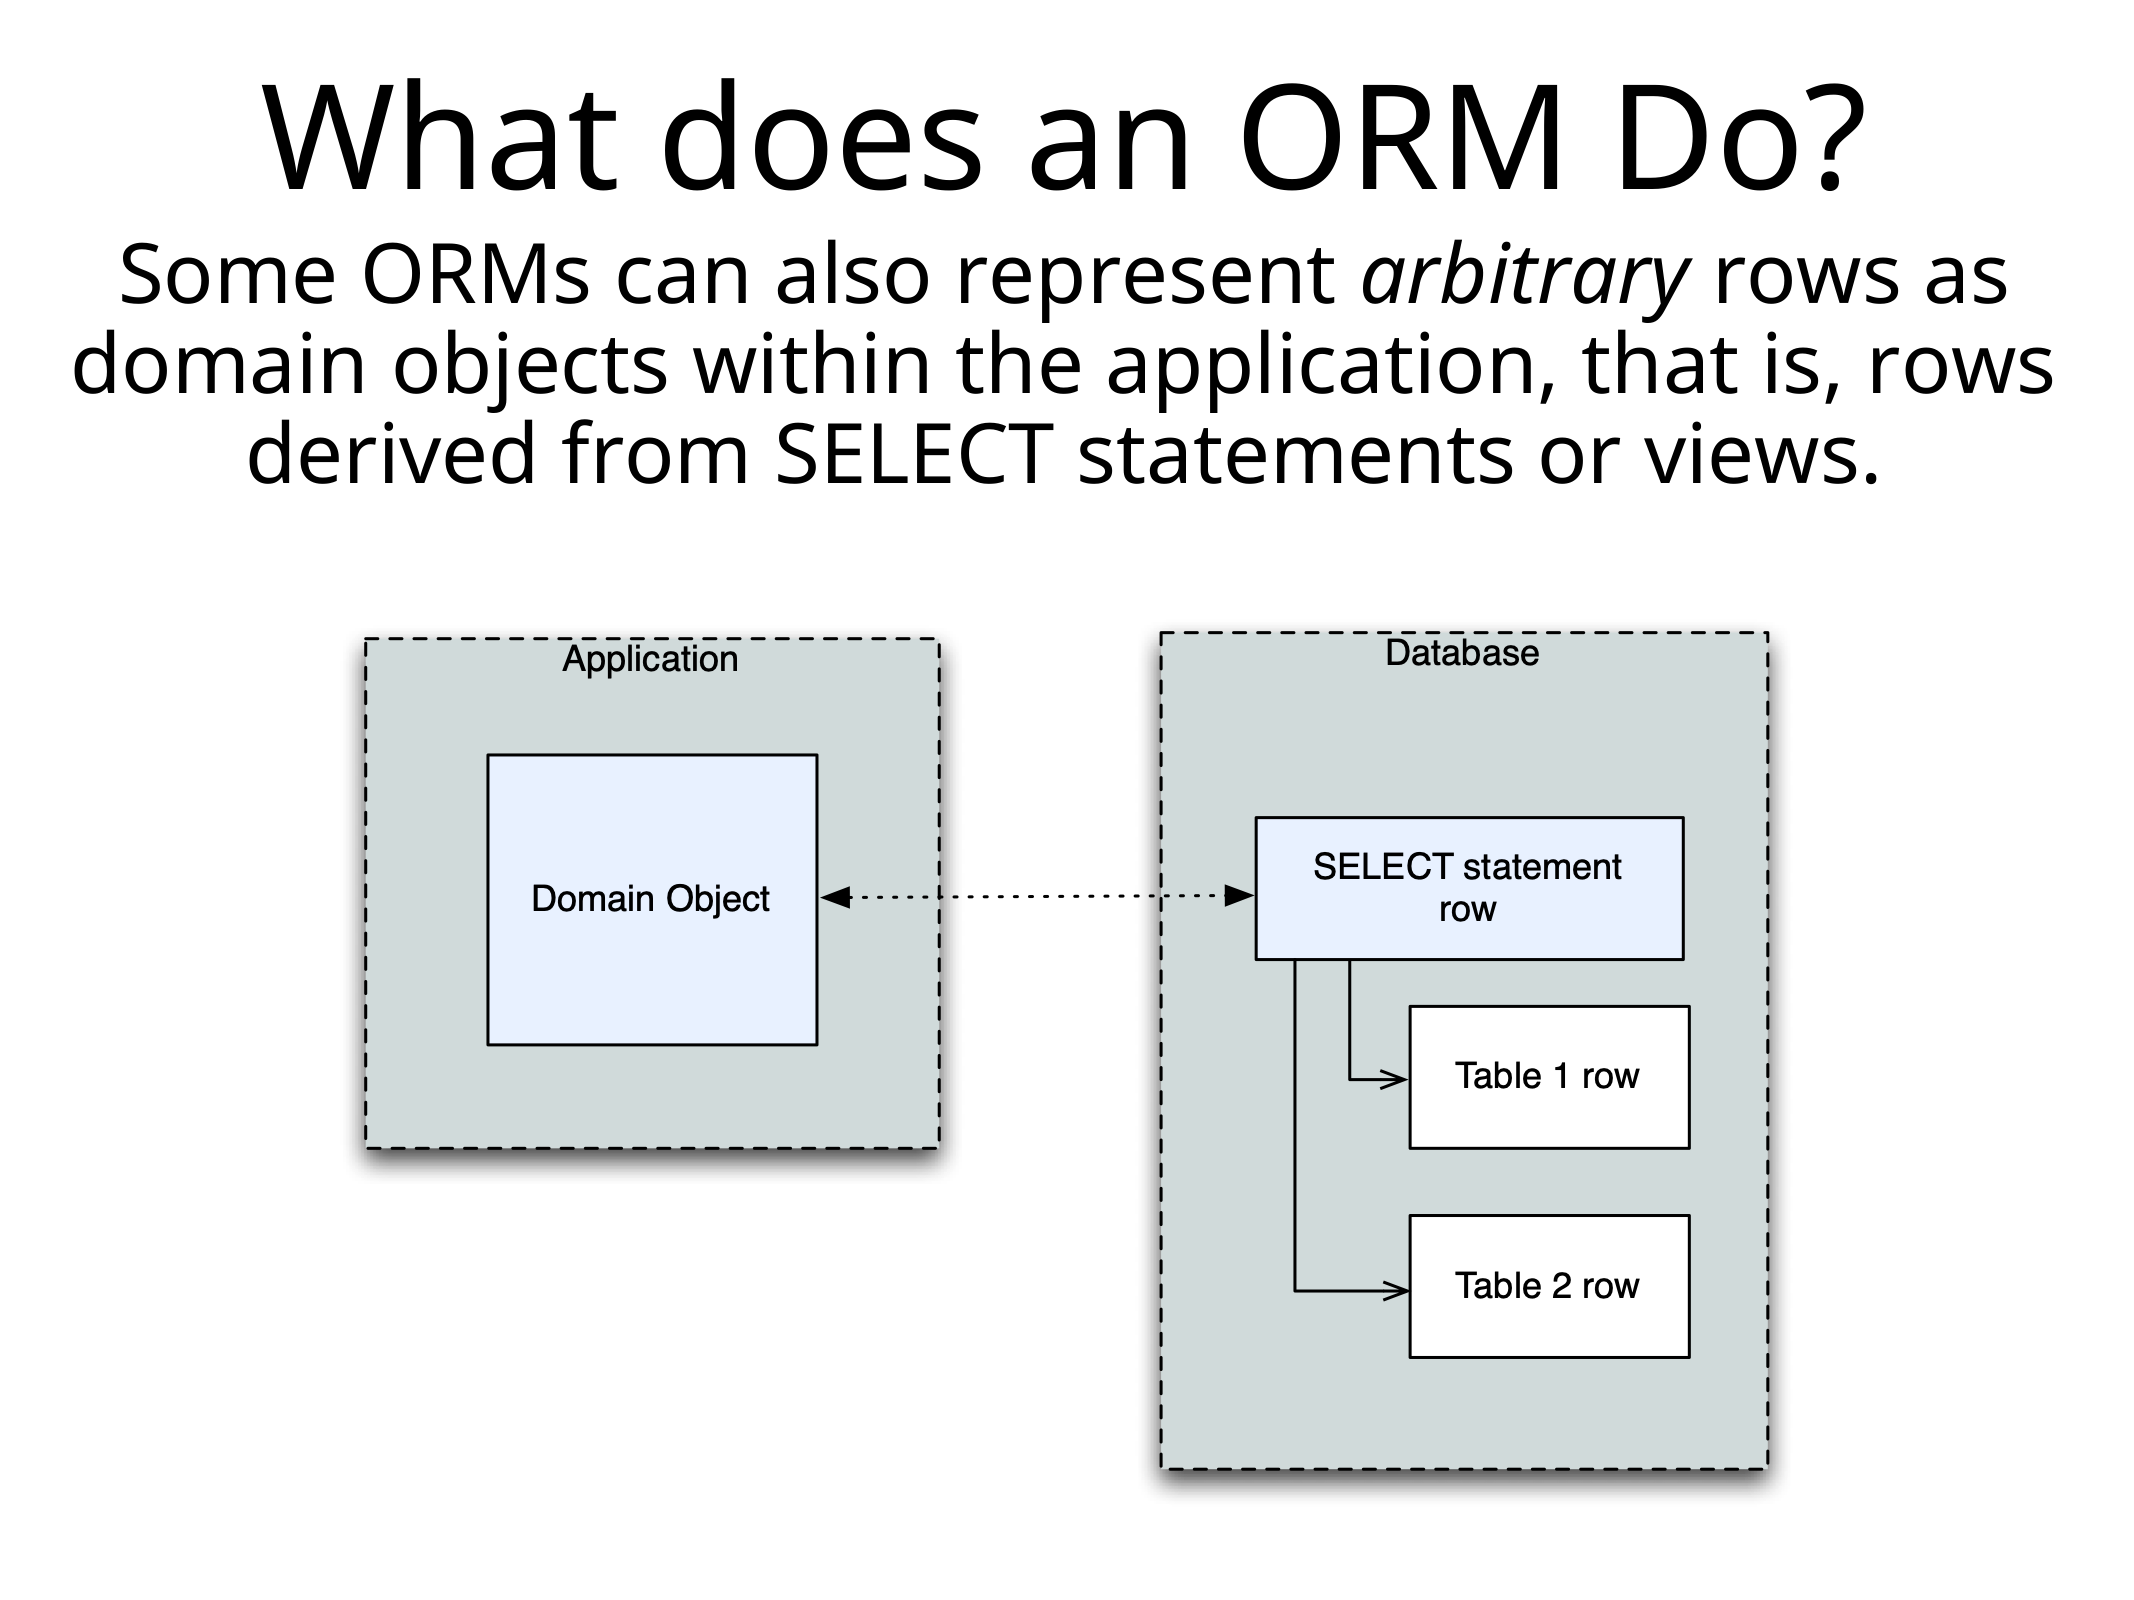

# What does an ORM Do?
Some ORMs can also represent arbitrary rows as domain objects within the application, that is, rows derived from SELECT statements or views.